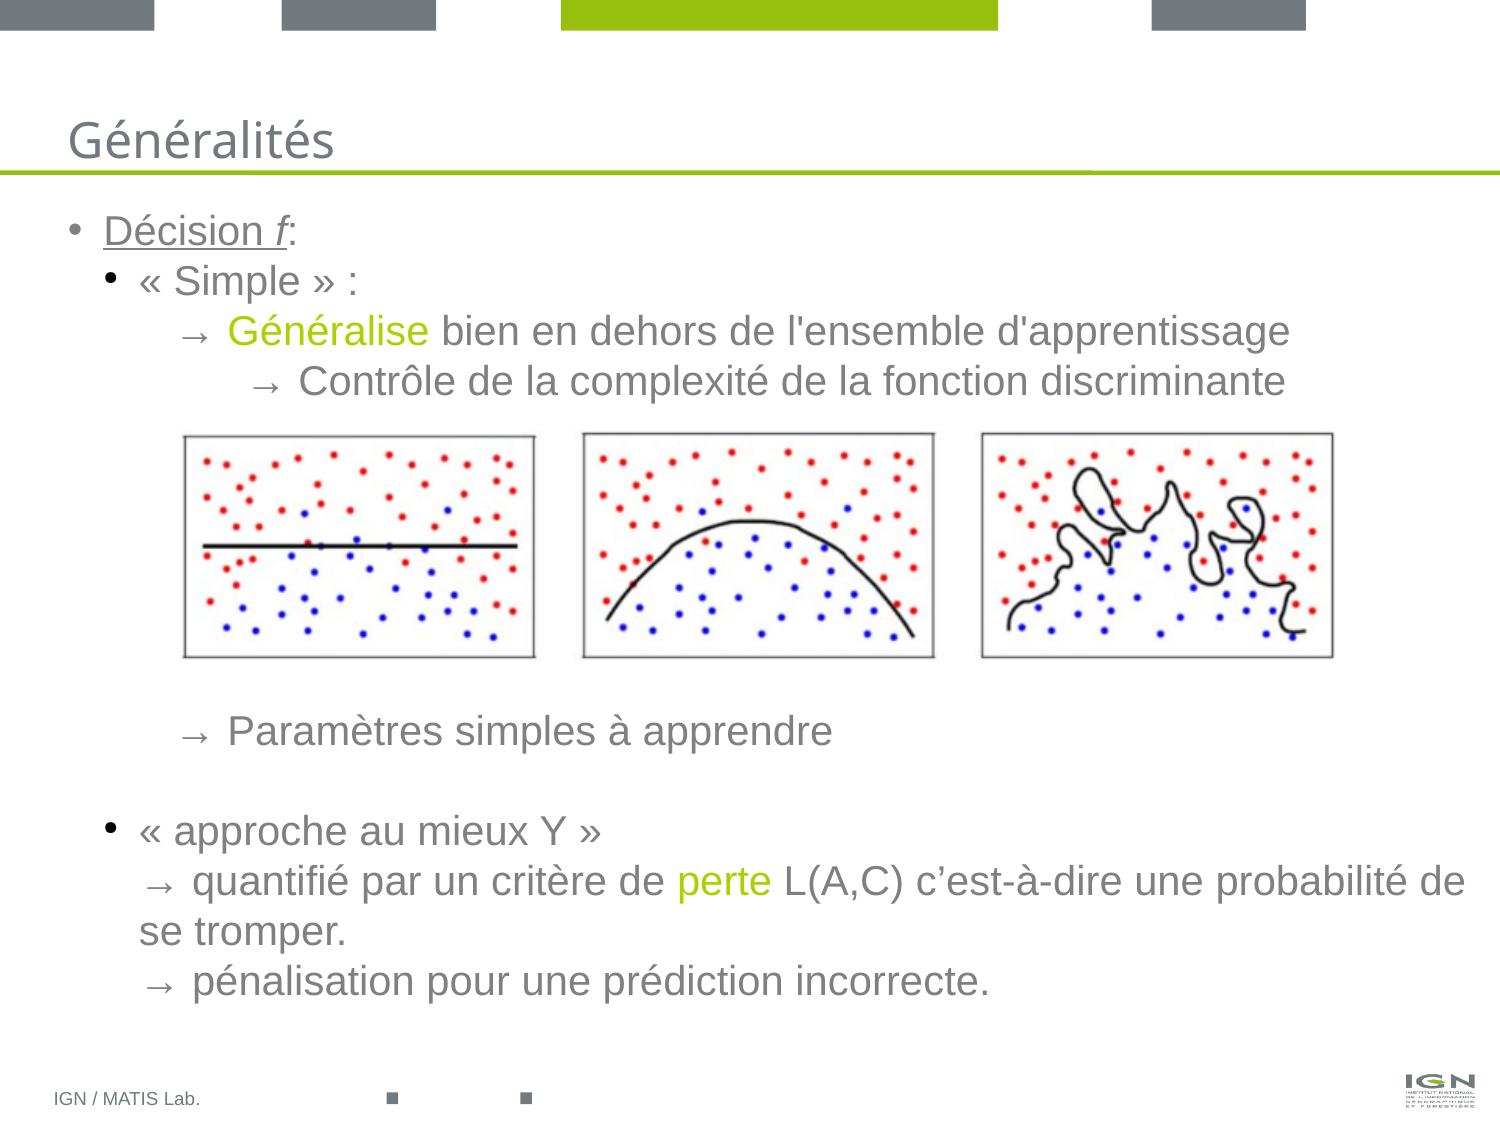

Généralités
Décision f:
« Simple » :
→ Généralise bien en dehors de l'ensemble d'apprentissage
→ Contrôle de la complexité de la fonction discriminante
→ Paramètres simples à apprendre
« approche au mieux Y »
→ quantifié par un critère de perte L(A,C) c’est-à-dire une probabilité de se tromper.
→ pénalisation pour une prédiction incorrecte.
IGN / MATIS Lab.